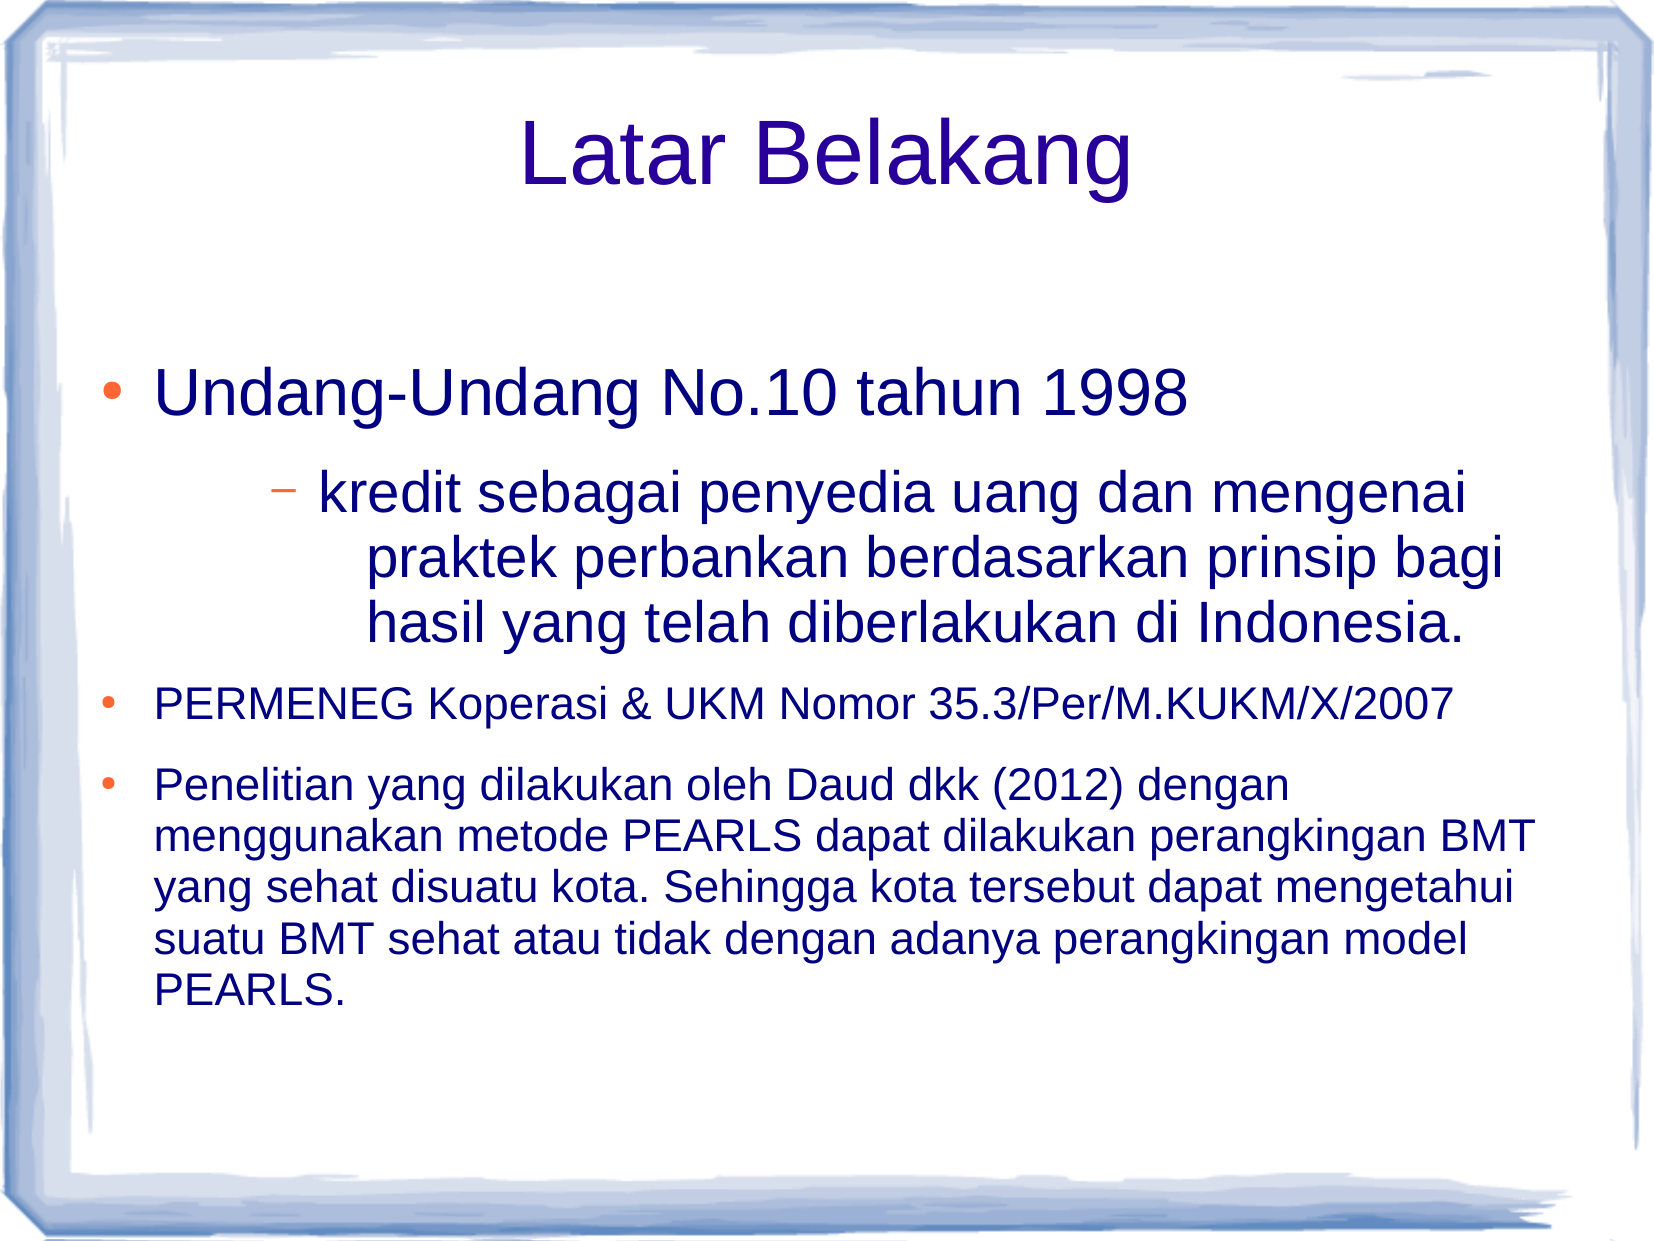

# Latar Belakang
Undang-Undang No.10 tahun 1998
kredit sebagai penyedia uang dan mengenai praktek perbankan berdasarkan prinsip bagi hasil yang telah diberlakukan di Indonesia.
PERMENEG Koperasi & UKM Nomor 35.3/Per/M.KUKM/X/2007
Penelitian yang dilakukan oleh Daud dkk (2012) dengan menggunakan metode PEARLS dapat dilakukan perangkingan BMT yang sehat disuatu kota. Sehingga kota tersebut dapat mengetahui suatu BMT sehat atau tidak dengan adanya perangkingan model PEARLS.